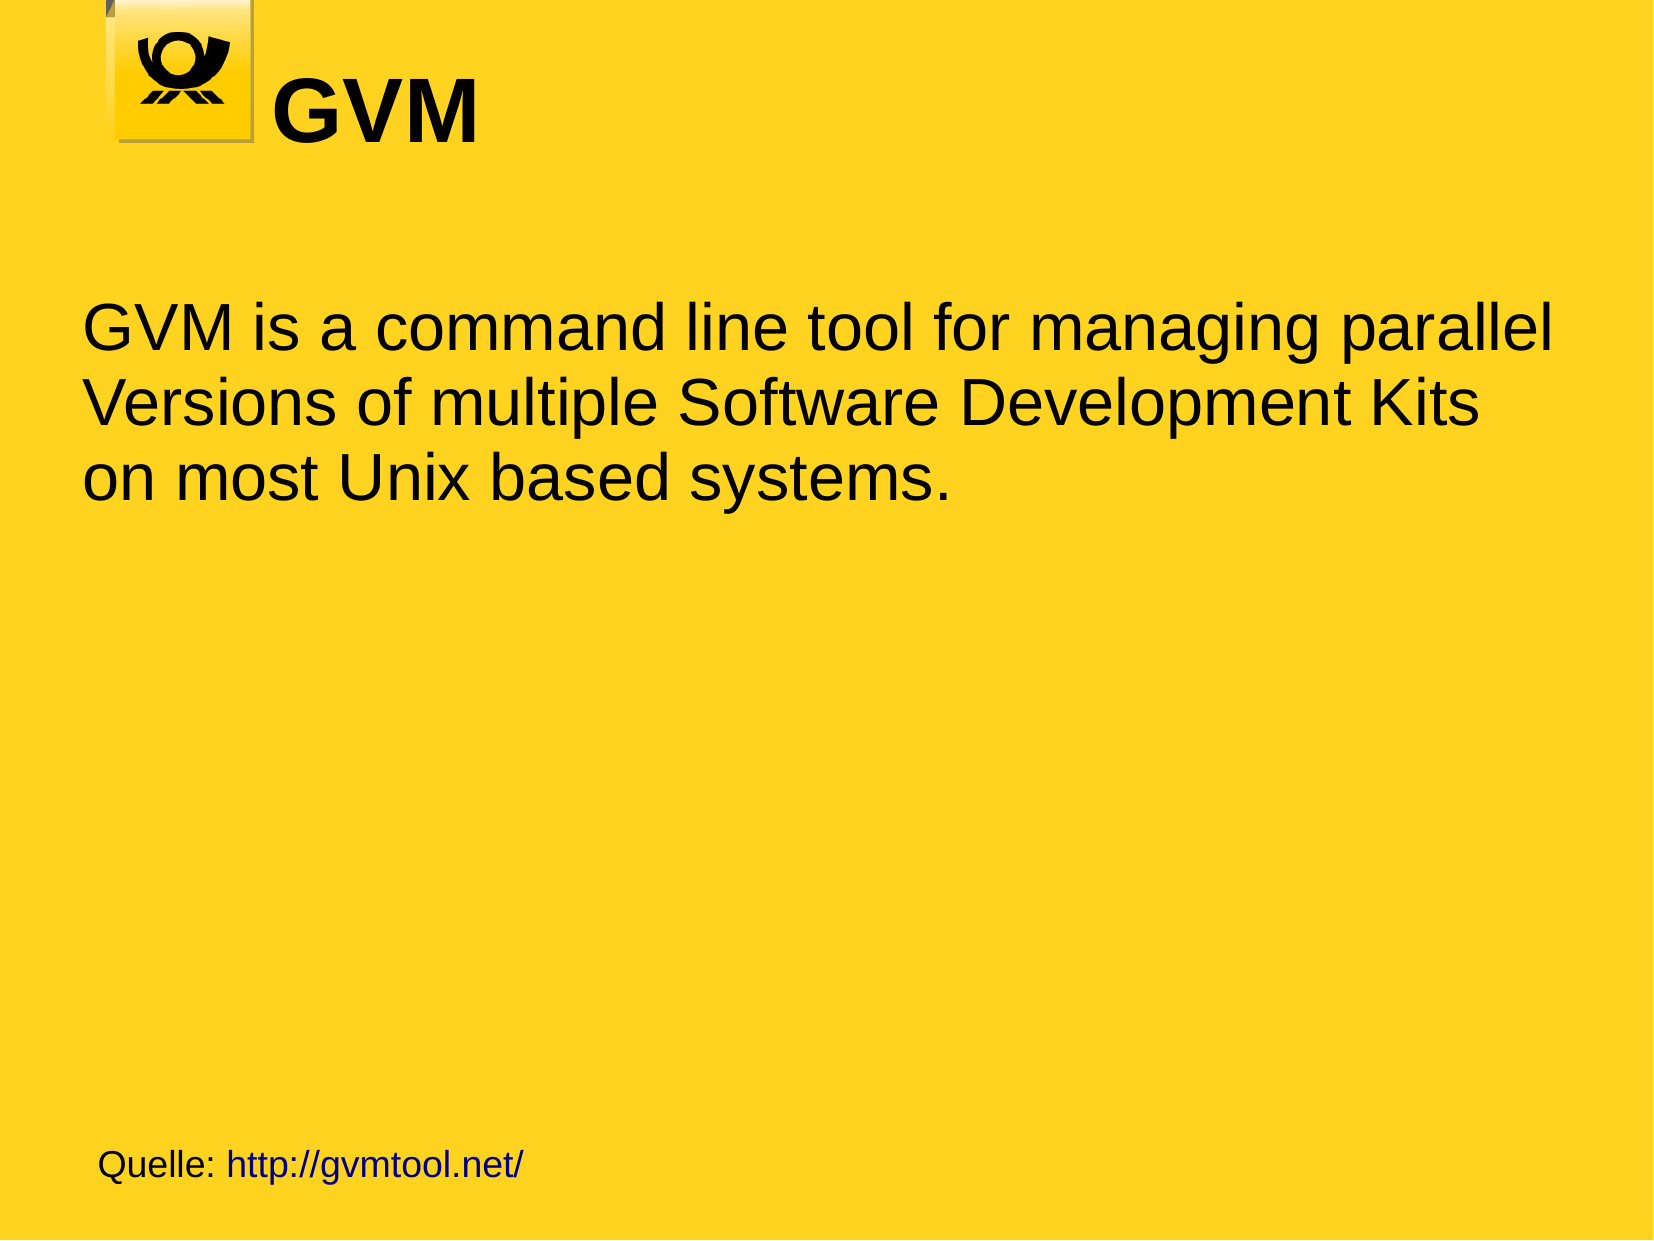

# GVM
GVM is a command line tool for managing parallel Versions of multiple Software Development Kits on most Unix based systems.
Quelle: http://gvmtool.net/